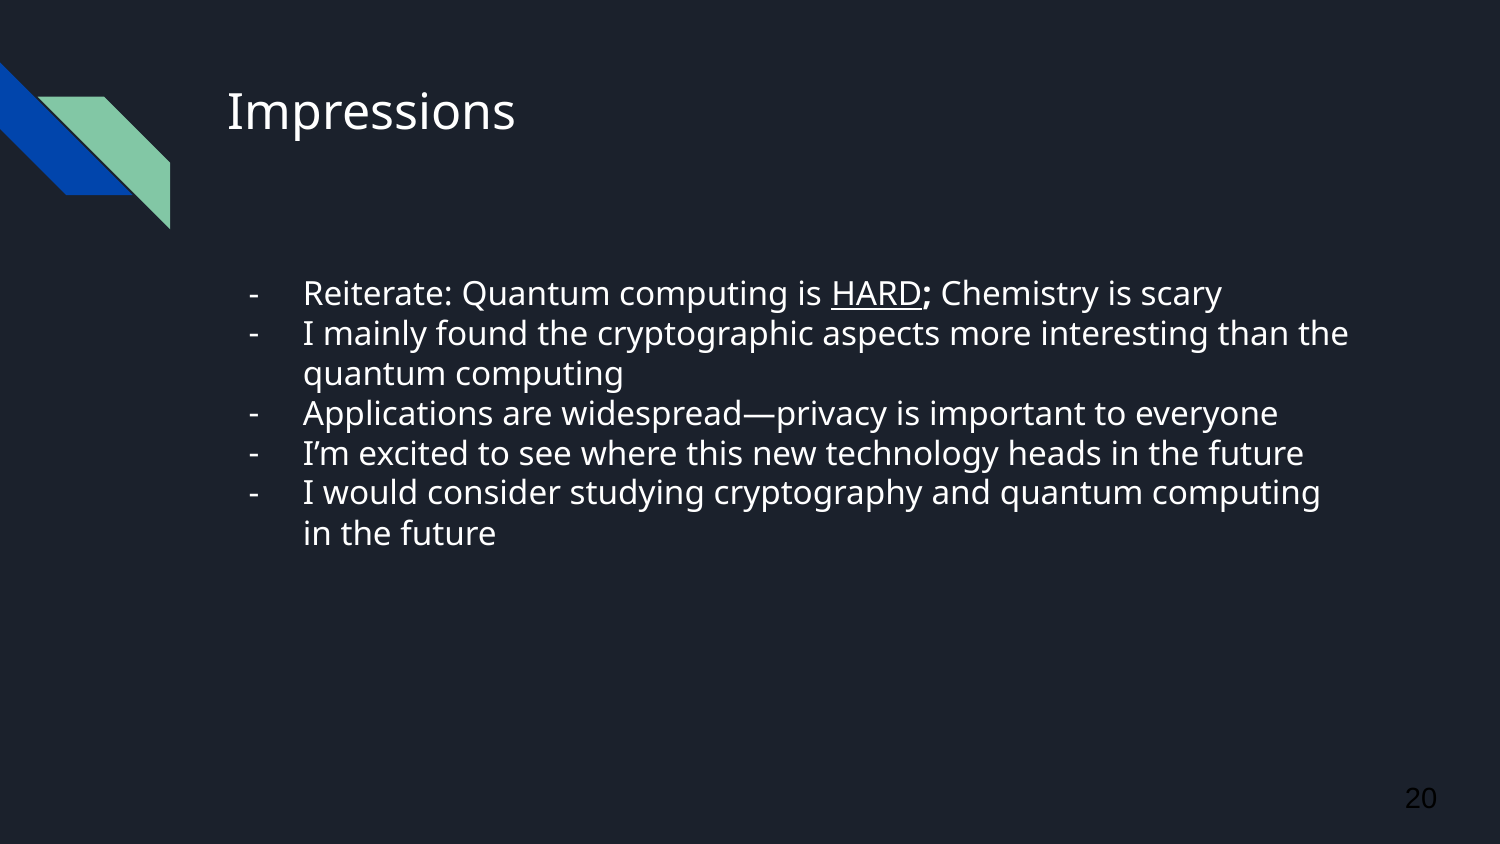

# Impressions
Reiterate: Quantum computing is HARD; Chemistry is scary
I mainly found the cryptographic aspects more interesting than the quantum computing
Applications are widespread—privacy is important to everyone
I’m excited to see where this new technology heads in the future
I would consider studying cryptography and quantum computing in the future